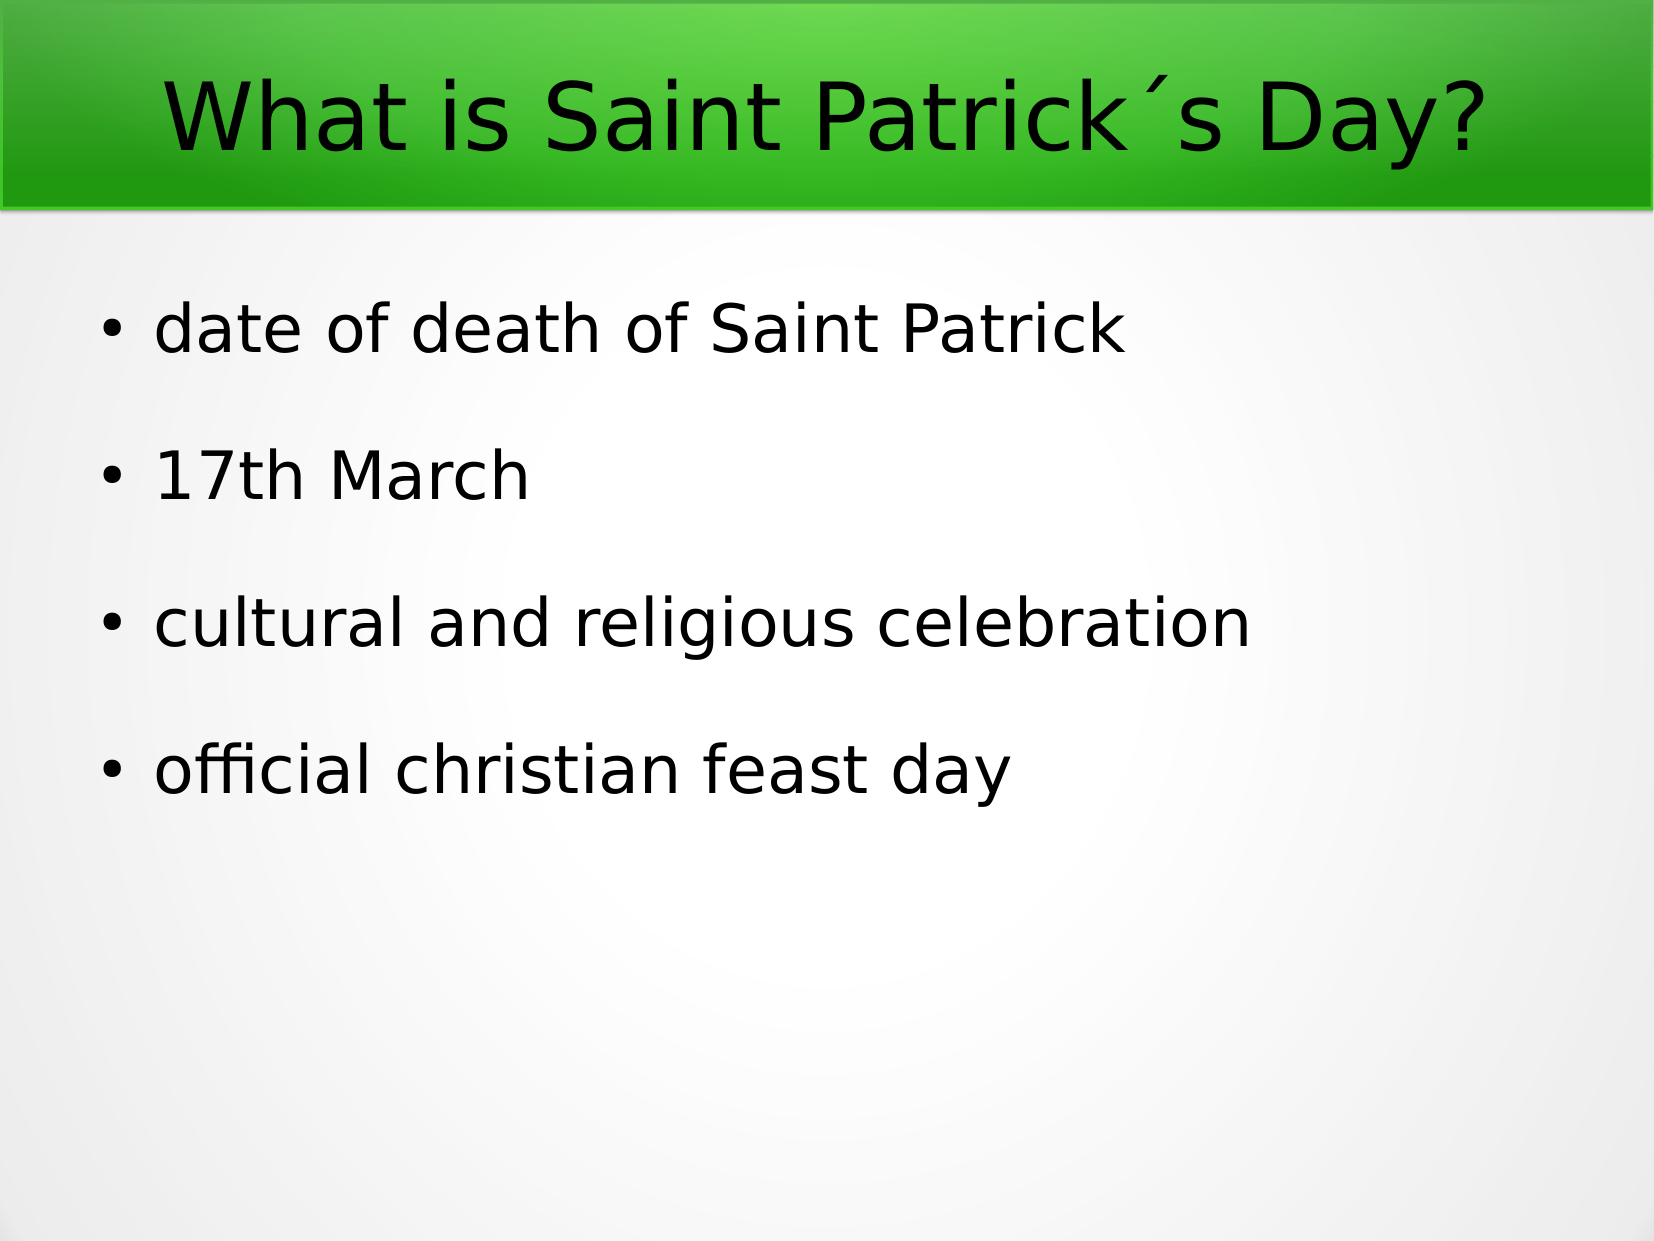

# What is Saint Patrick´s Day?
date of death of Saint Patrick
17th March
cultural and religious celebration
official christian feast day